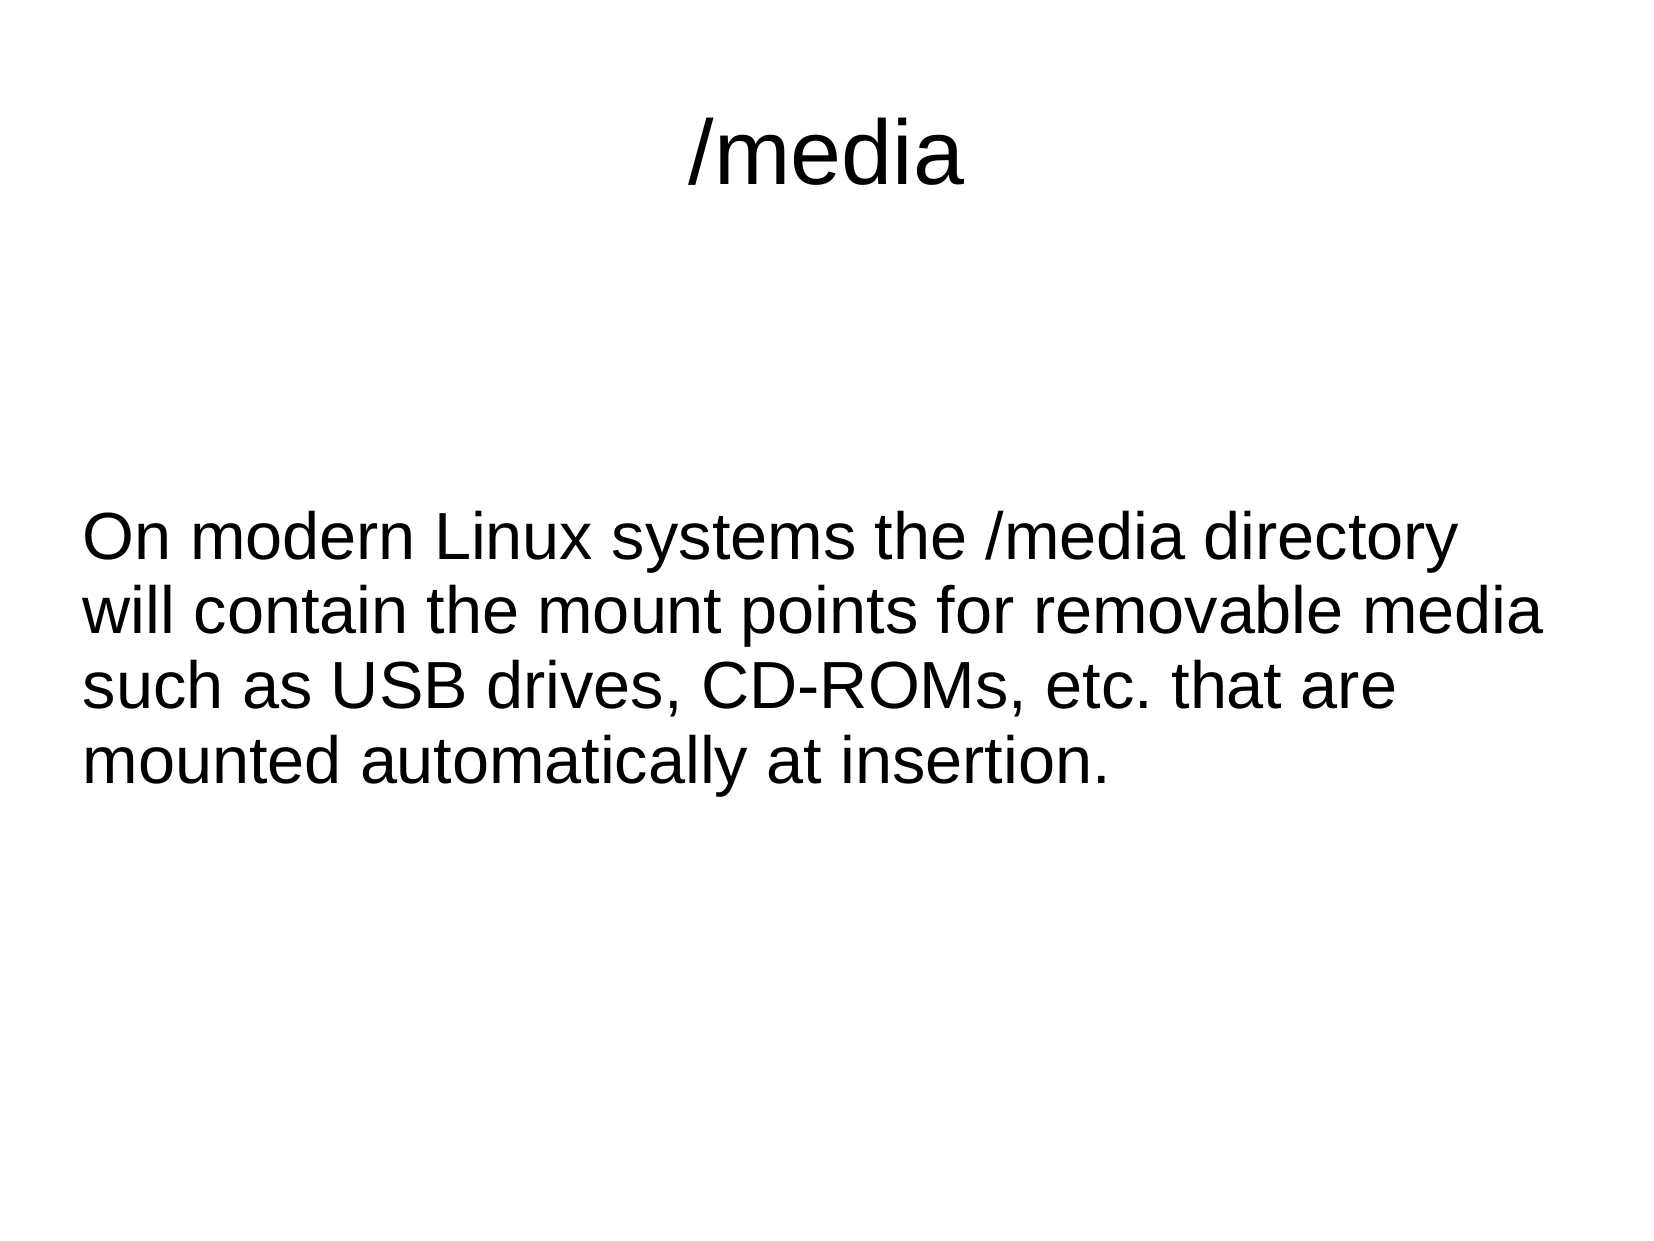

# /media
On modern Linux systems the /media directory will contain the mount points for removable media such as USB drives, CD-ROMs, etc. that are mounted automatically at insertion.